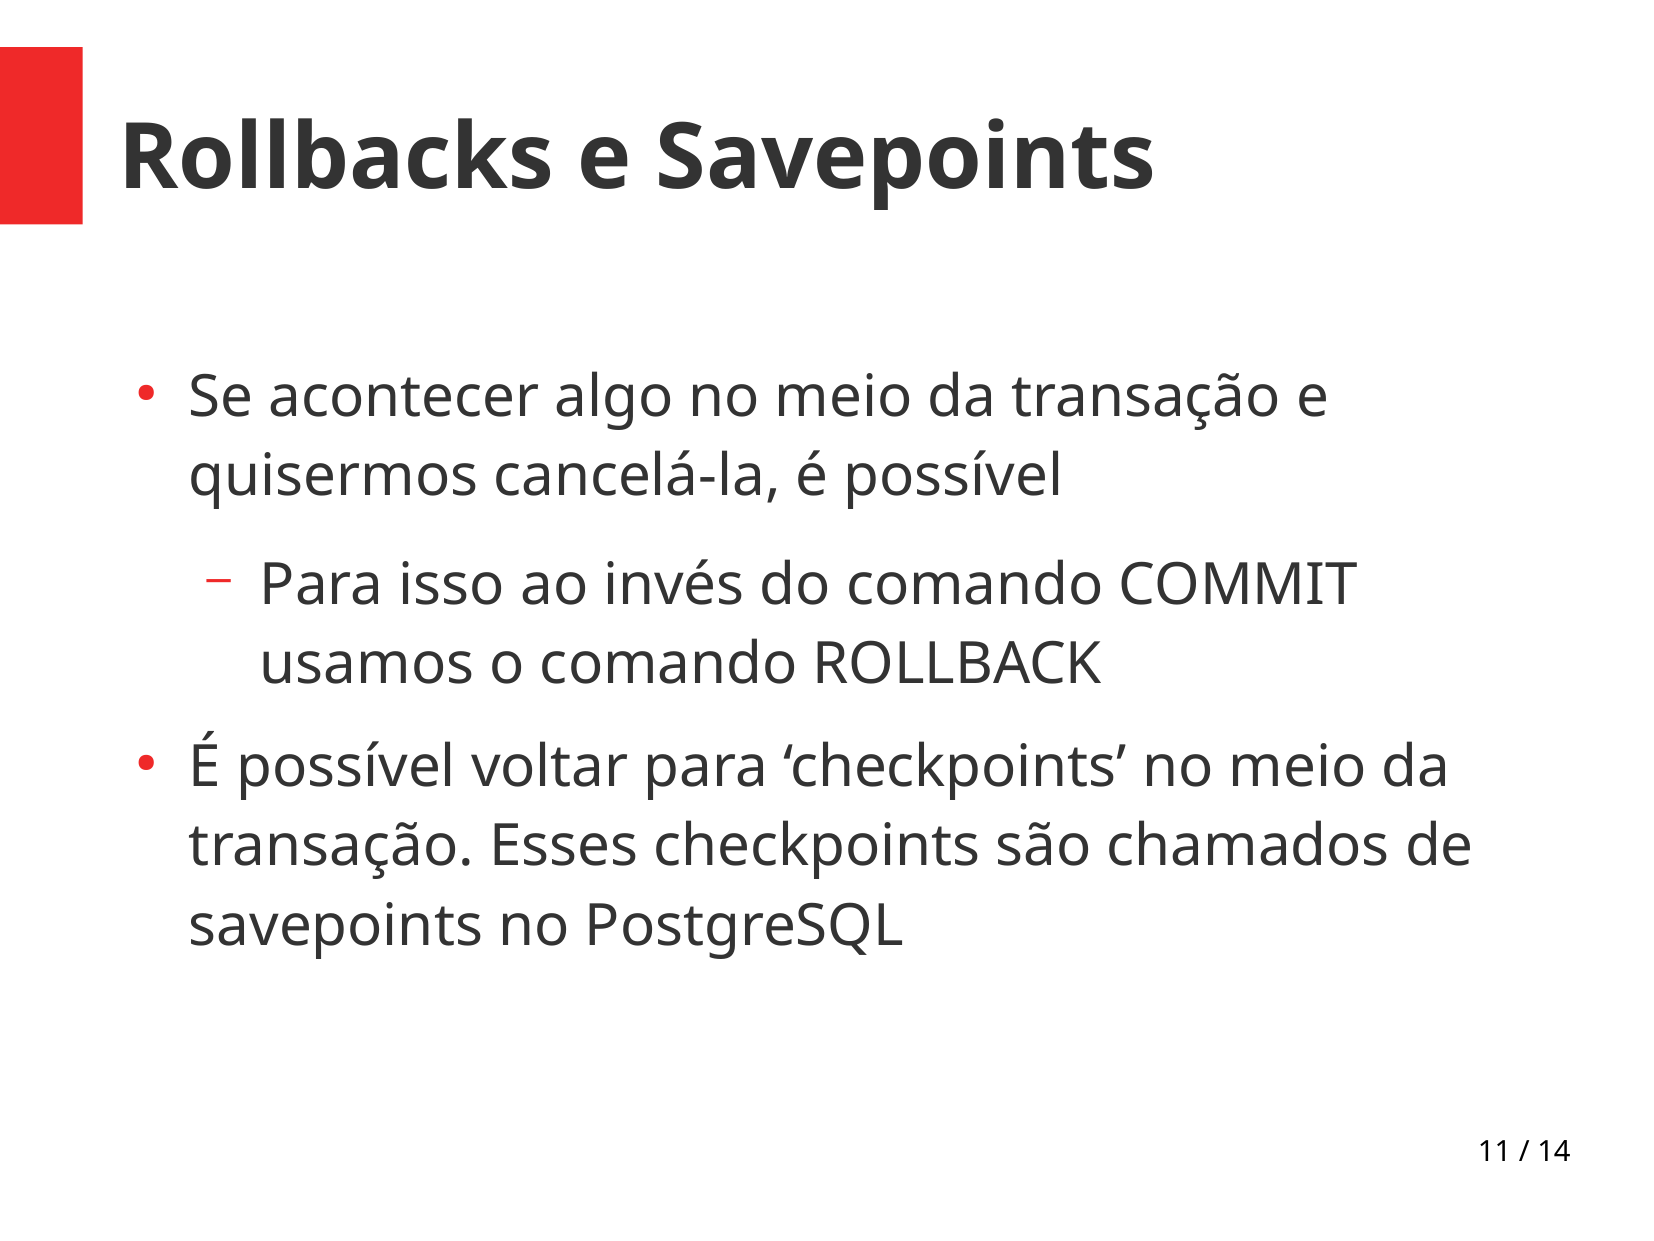

# Rollbacks e Savepoints
Se acontecer algo no meio da transação e quisermos cancelá-la, é possível
Para isso ao invés do comando COMMIT usamos o comando ROLLBACK
É possível voltar para ‘checkpoints’ no meio da transação. Esses checkpoints são chamados de savepoints no PostgreSQL
11